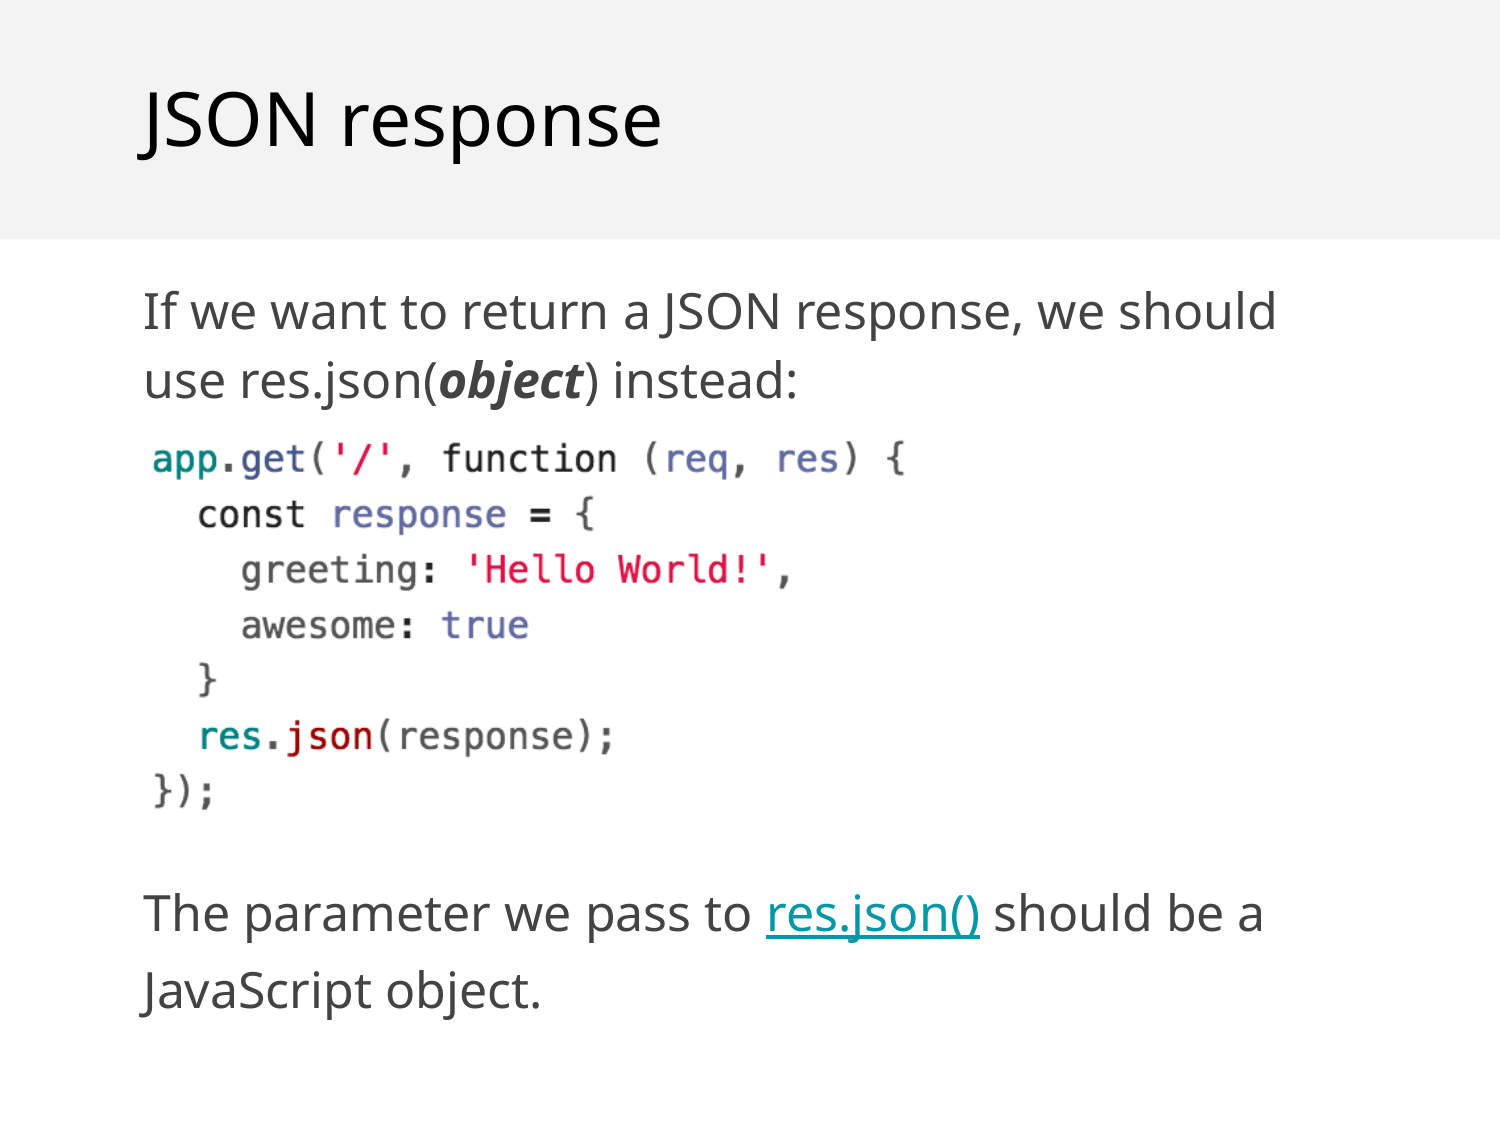

# JSON response
If we want to return a JSON response, we should use res.json(object) instead:
The parameter we pass to res.json() should be a JavaScript object.